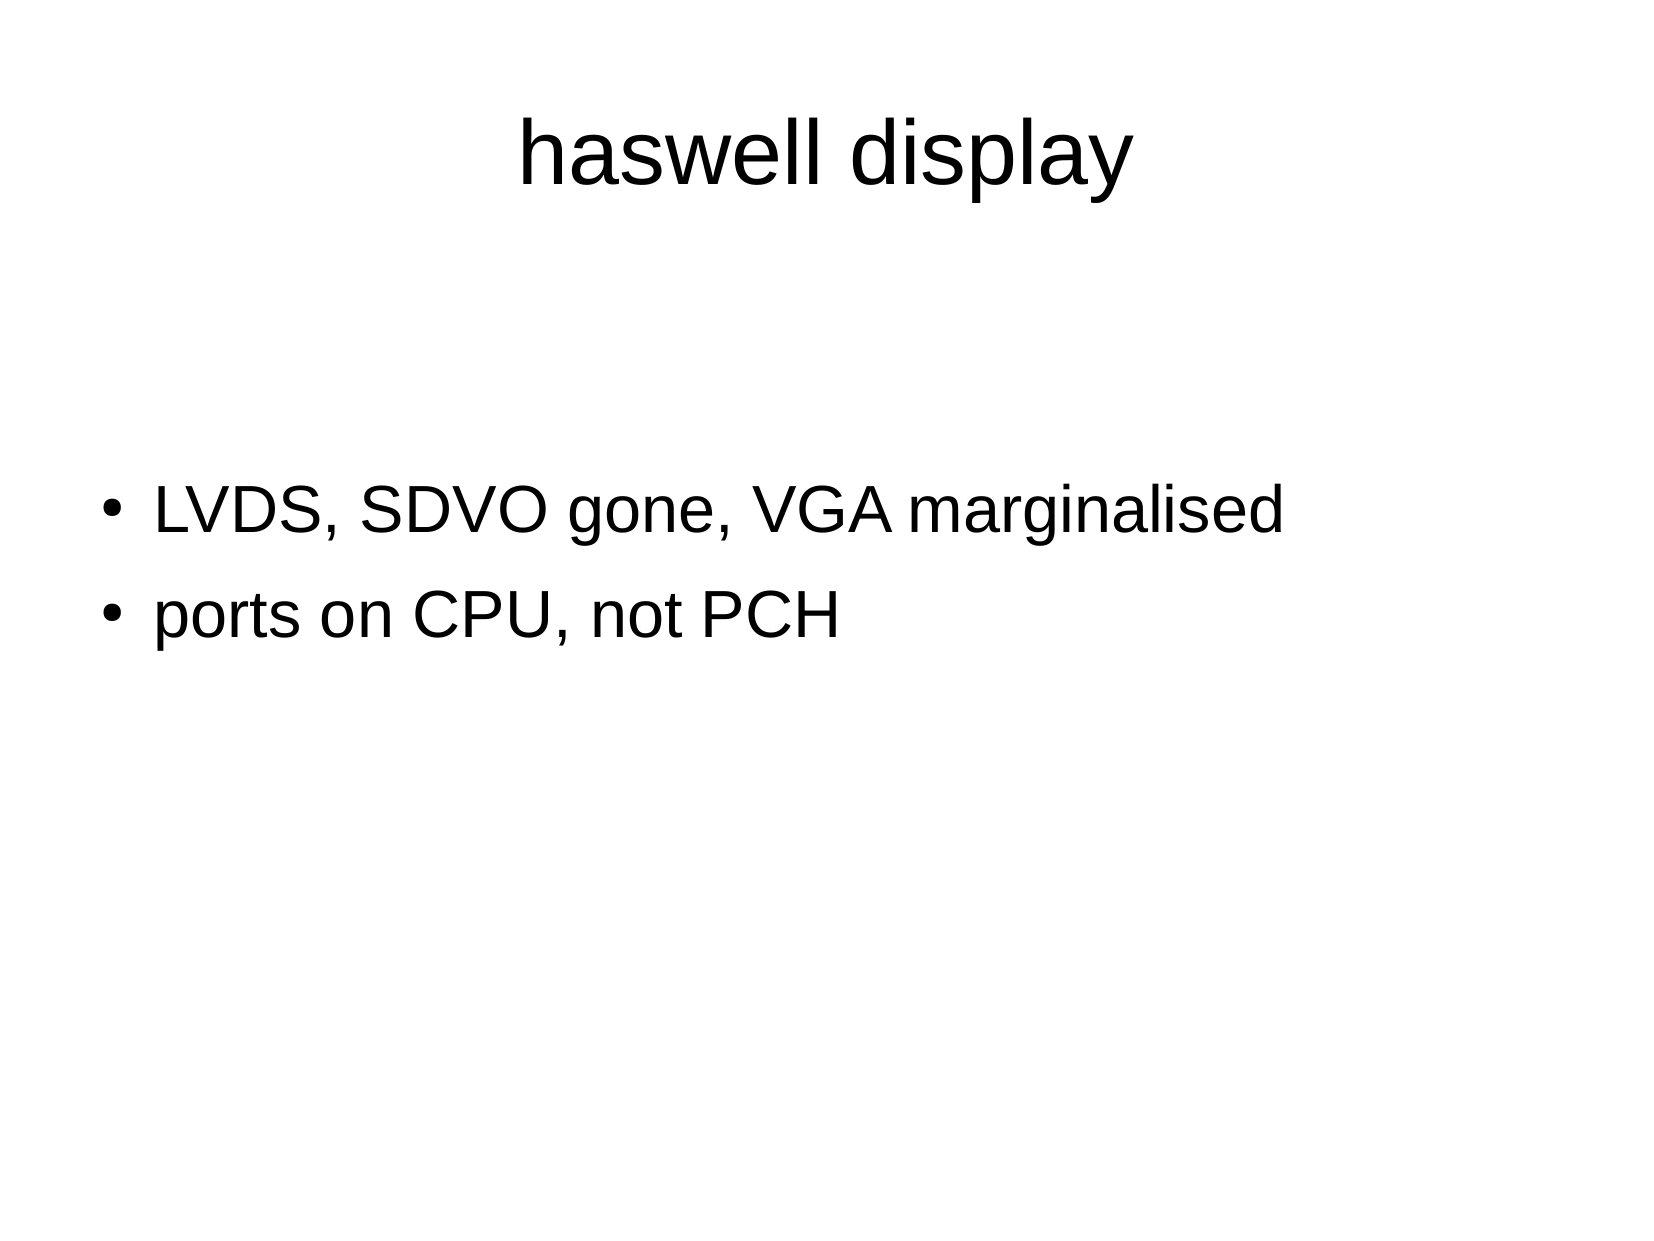

# haswell display
LVDS, SDVO gone, VGA marginalised
ports on CPU, not PCH